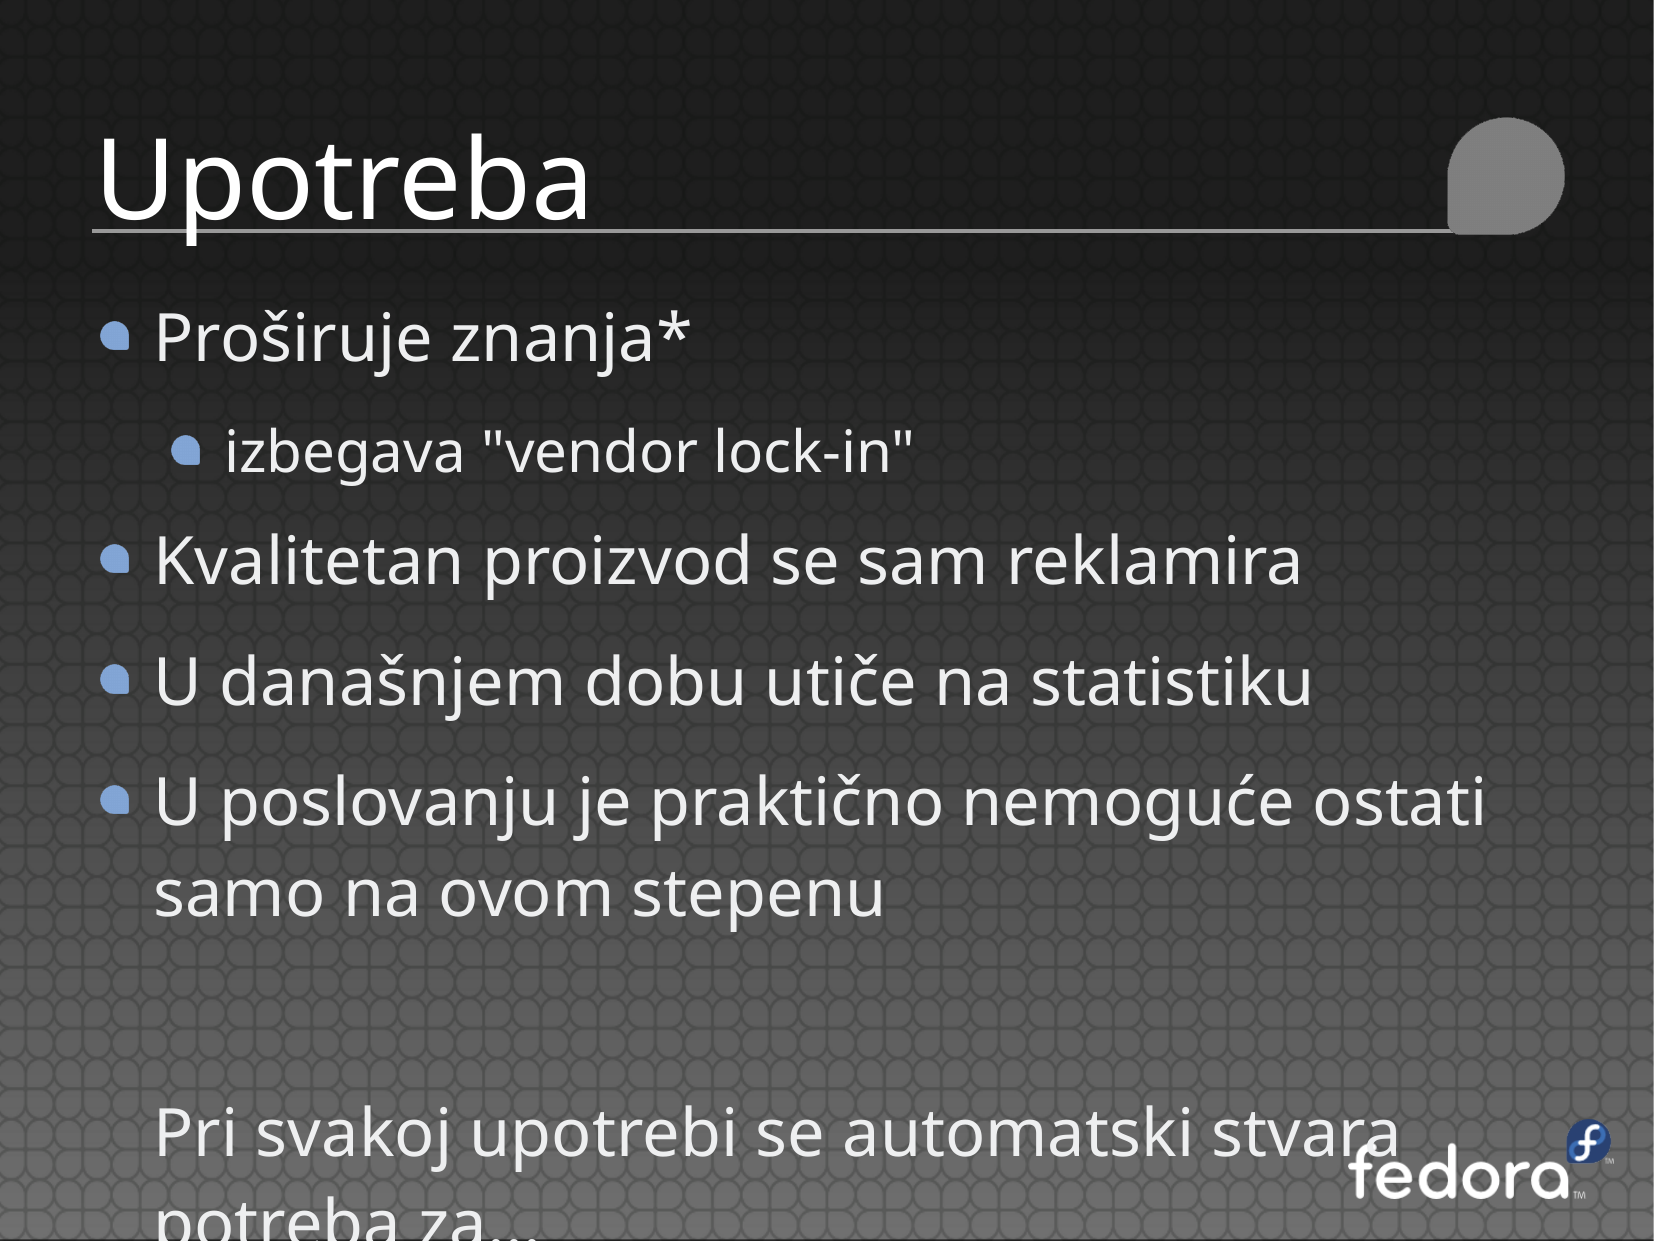

Upotreba
# Proširuje znanja*
izbegava "vendor lock-in"
Kvalitetan proizvod se sam reklamira
U današnjem dobu utiče na statistiku
U poslovanju je praktično nemoguće ostati samo na ovom stepenu
Pri svakoj upotrebi se automatski stvara potreba za...